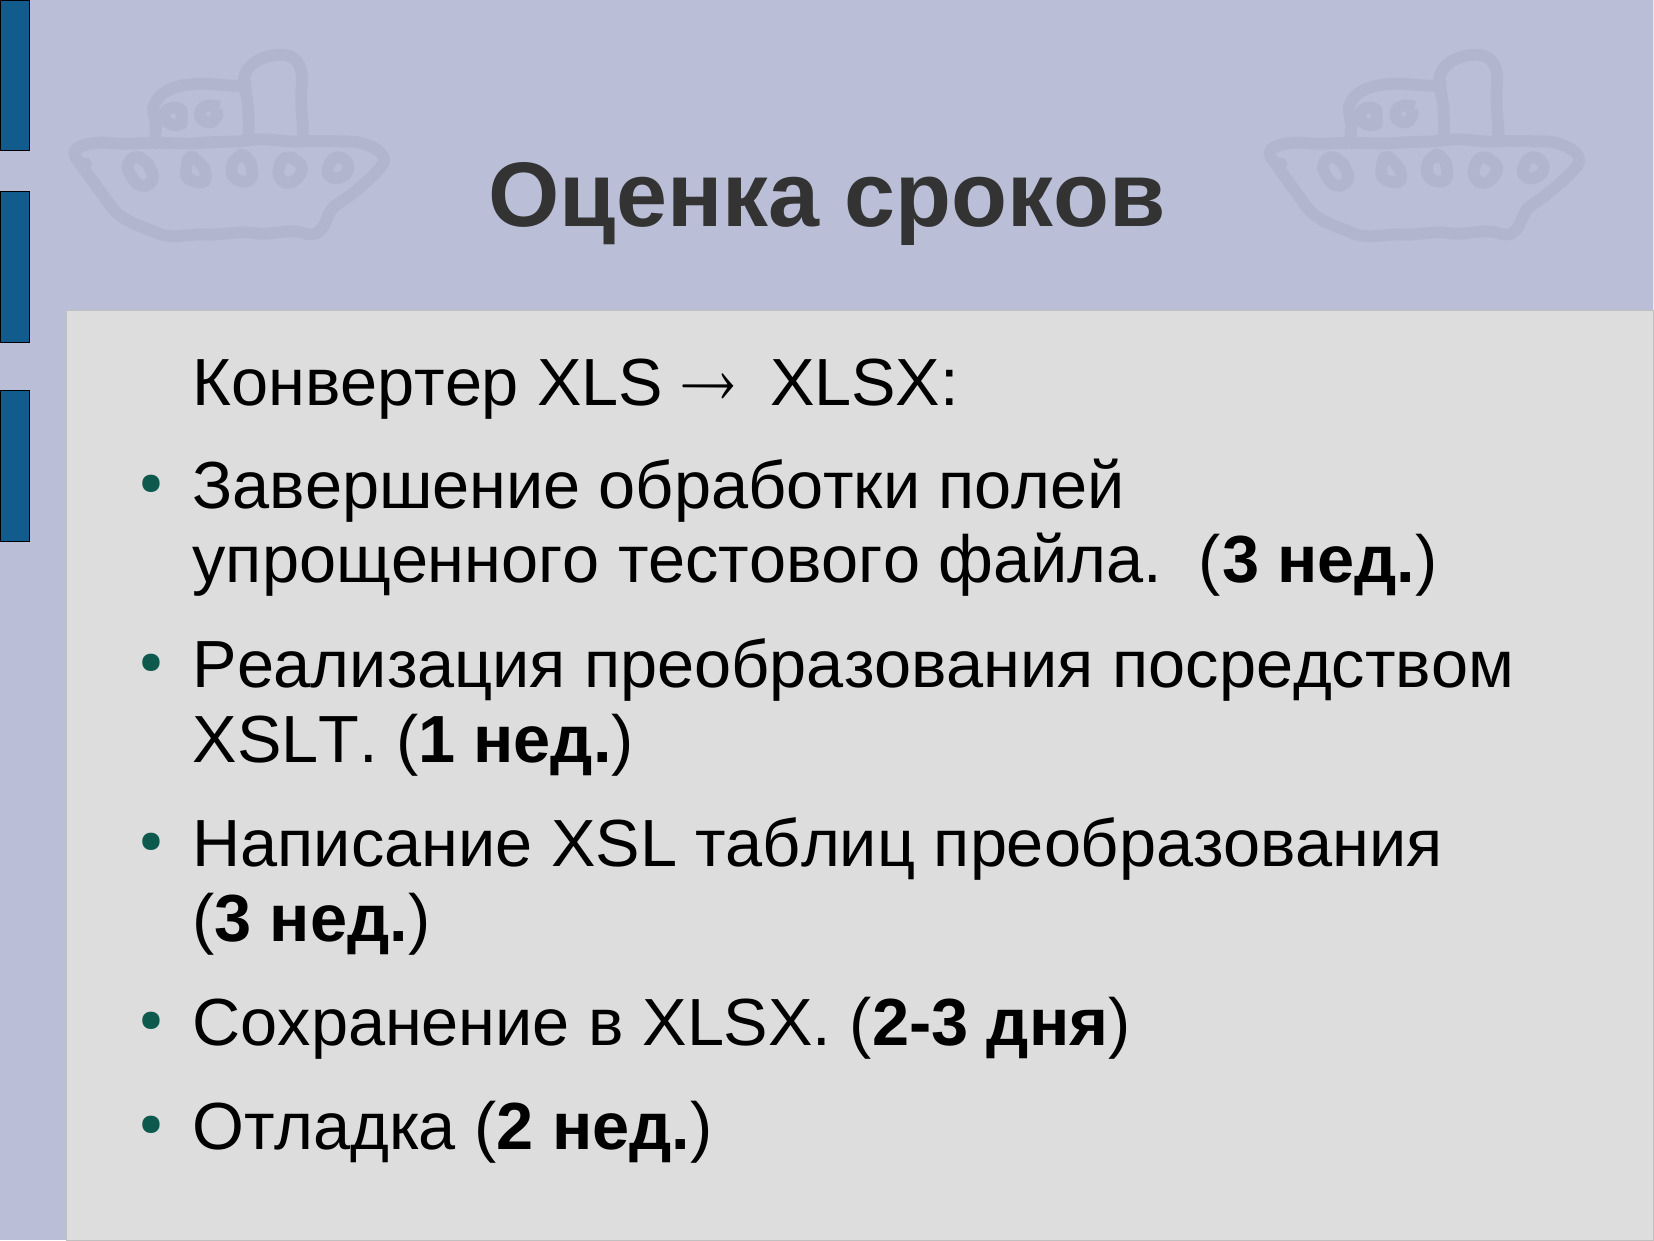

# Оценка сроков
Конвертер XLS  XLSX:
Завершение обработки полей упрощенного тестового файла. (3 нед.)
Реализация преобразования посредством XSLT. (1 нед.)
Написание XSL таблиц преобразования (3 нед.)
Сохранение в XLSX. (2-3 дня)
Отладка (2 нед.)